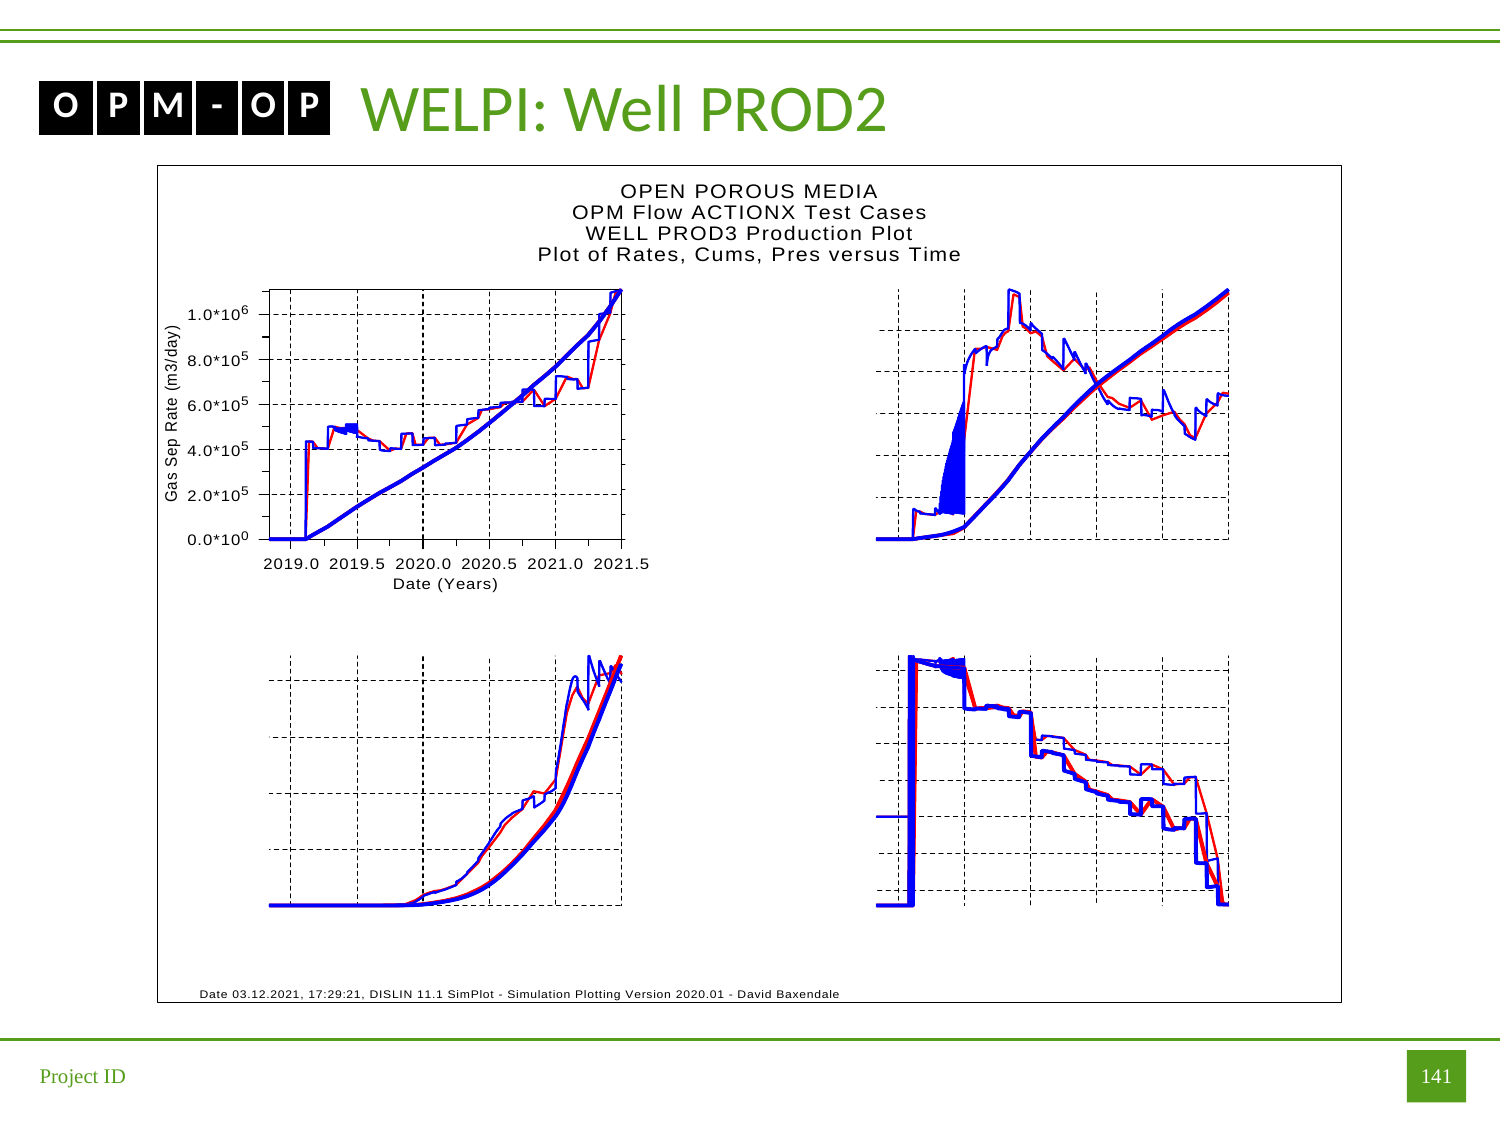

# WELPI: well pROD2
Project ID
141